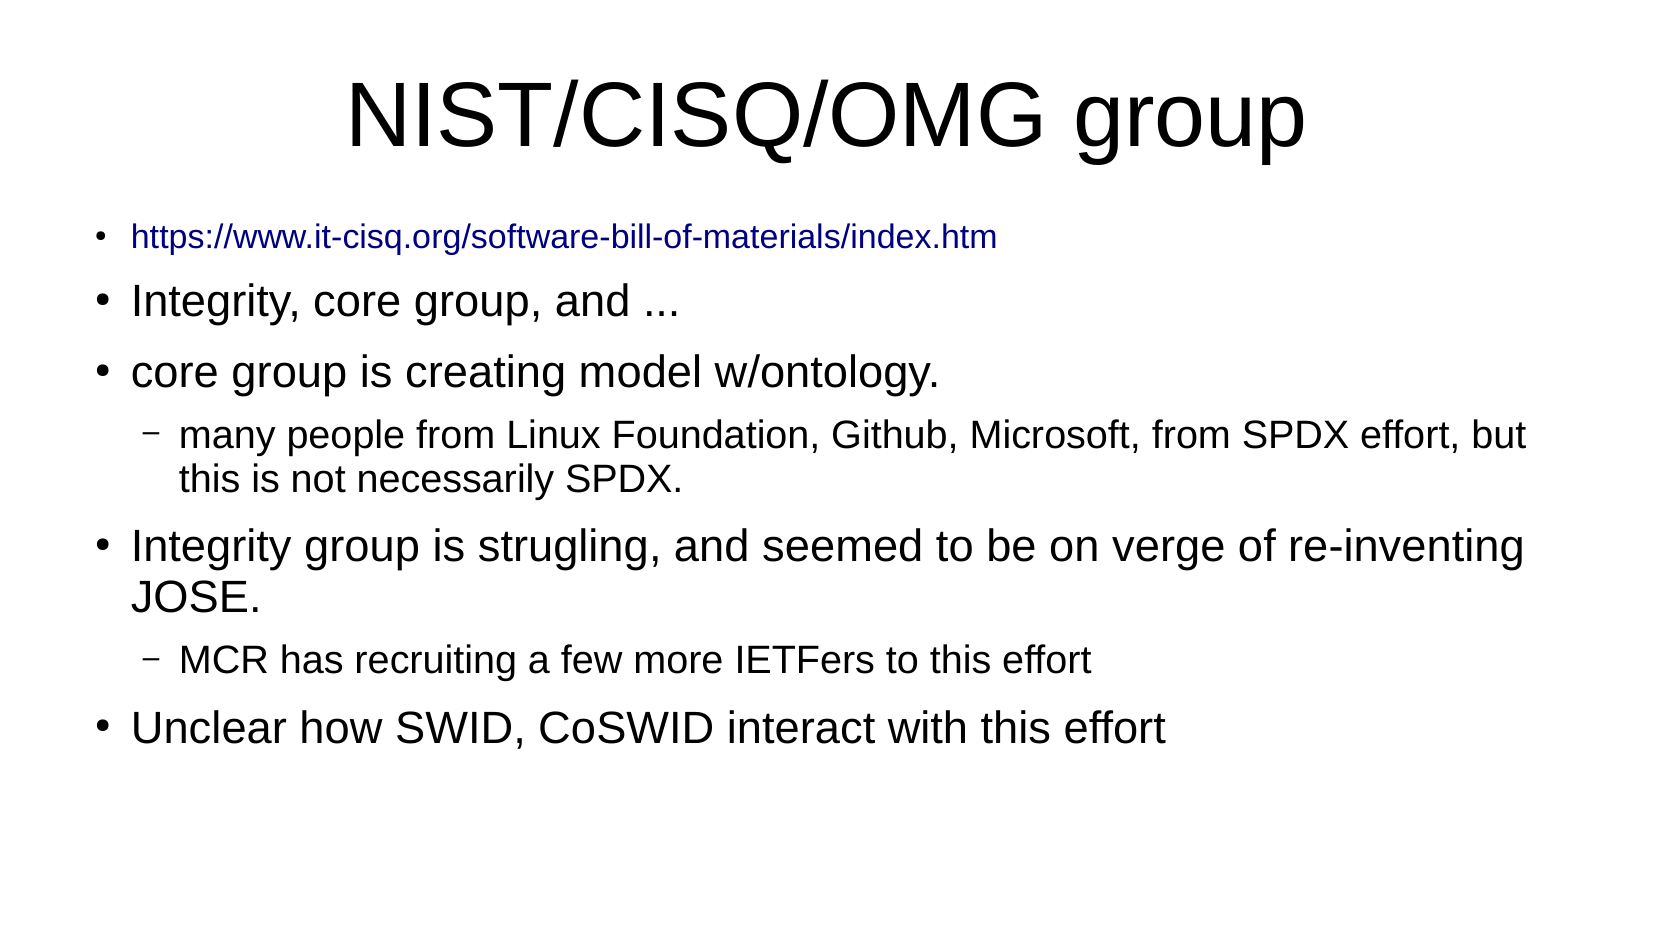

# NIST/CISQ/OMG group
https://www.it-cisq.org/software-bill-of-materials/index.htm
Integrity, core group, and ...
core group is creating model w/ontology.
many people from Linux Foundation, Github, Microsoft, from SPDX effort, but this is not necessarily SPDX.
Integrity group is strugling, and seemed to be on verge of re-inventing JOSE.
MCR has recruiting a few more IETFers to this effort
Unclear how SWID, CoSWID interact with this effort